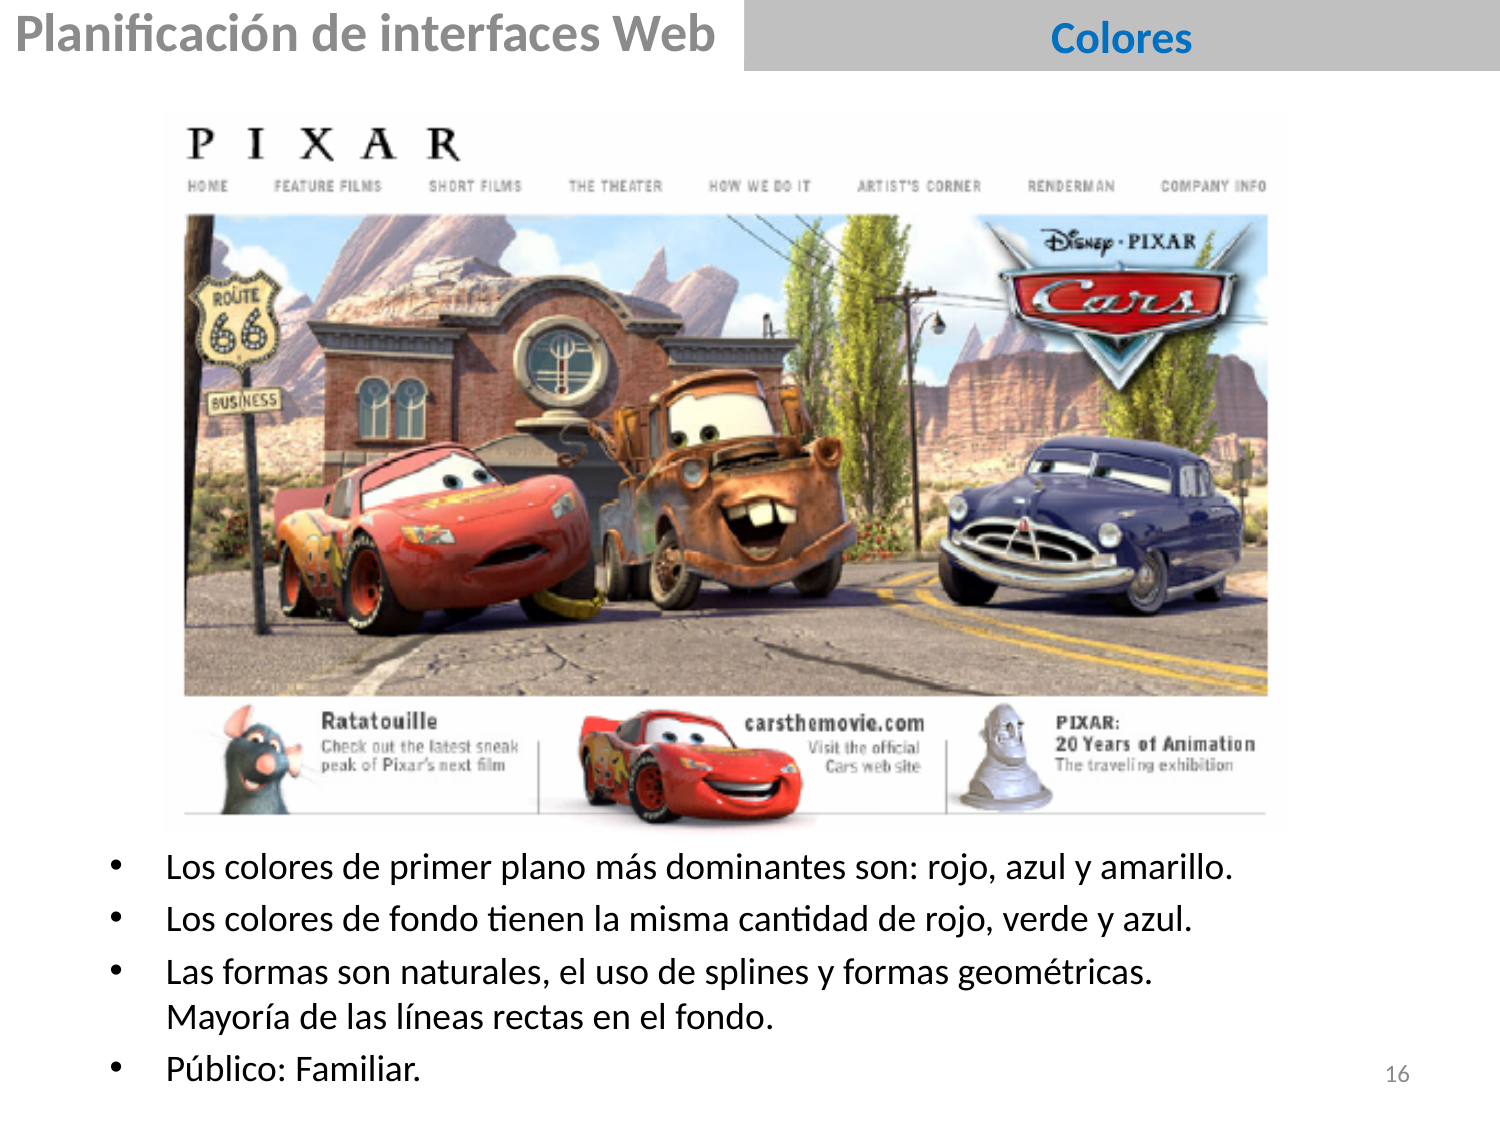

Planificación de interfaces Web
Colores
# Los colores de primer plano más dominantes son: rojo, azul y amarillo.
Los colores de fondo tienen la misma cantidad de rojo, verde y azul.
Las formas son naturales, el uso de splines y formas geométricas.
Mayoría de las líneas rectas en el fondo.
Público: Familiar.